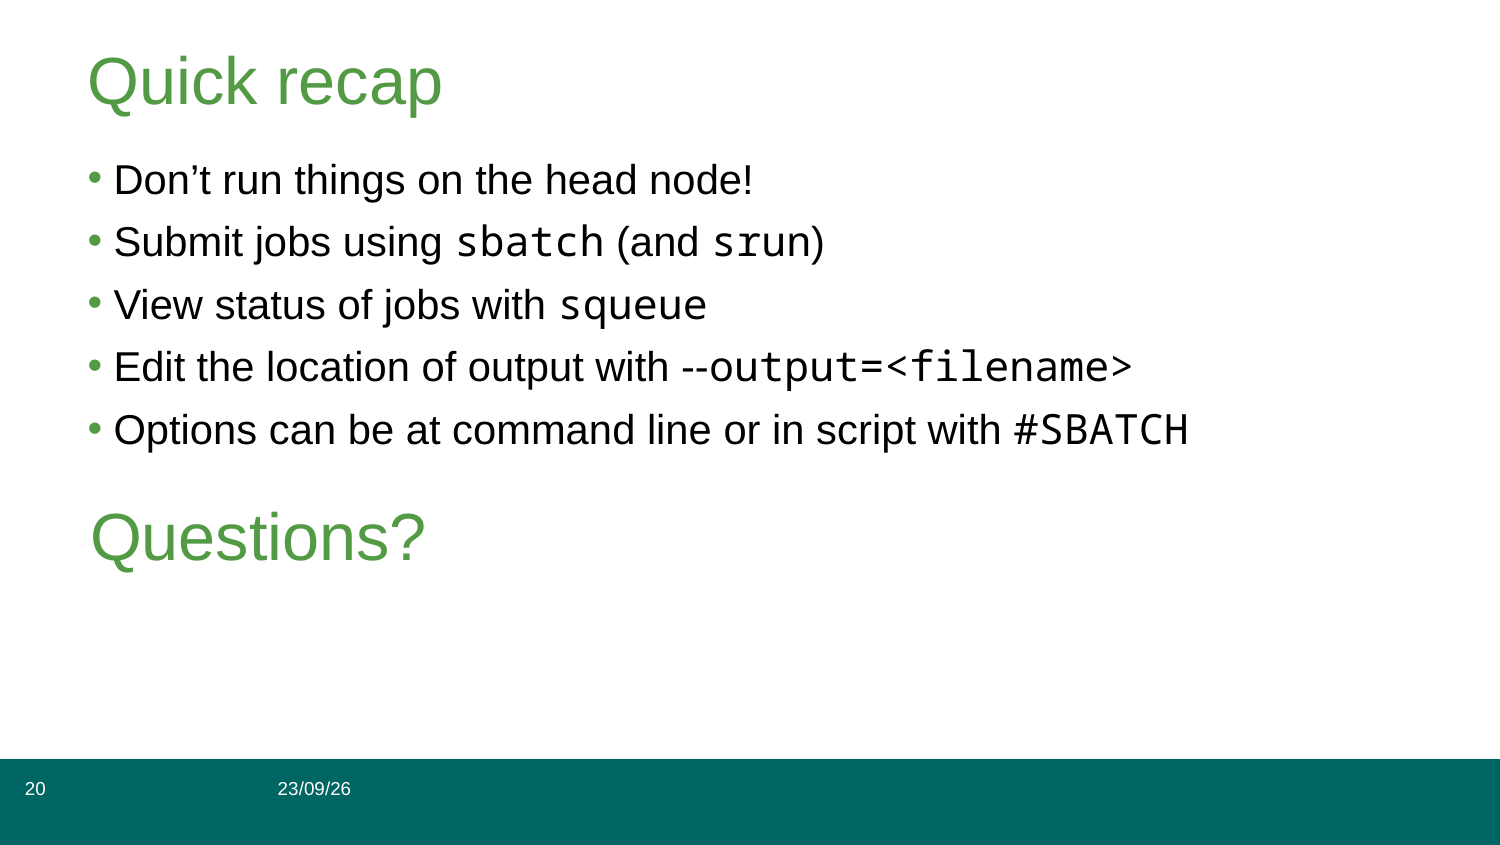

# Quick recap
 Don’t run things on the head node!
 Submit jobs using sbatch (and srun)
 View status of jobs with squeue
 Edit the location of output with --output=<filename>
 Options can be at command line or in script with #SBATCH
Questions?